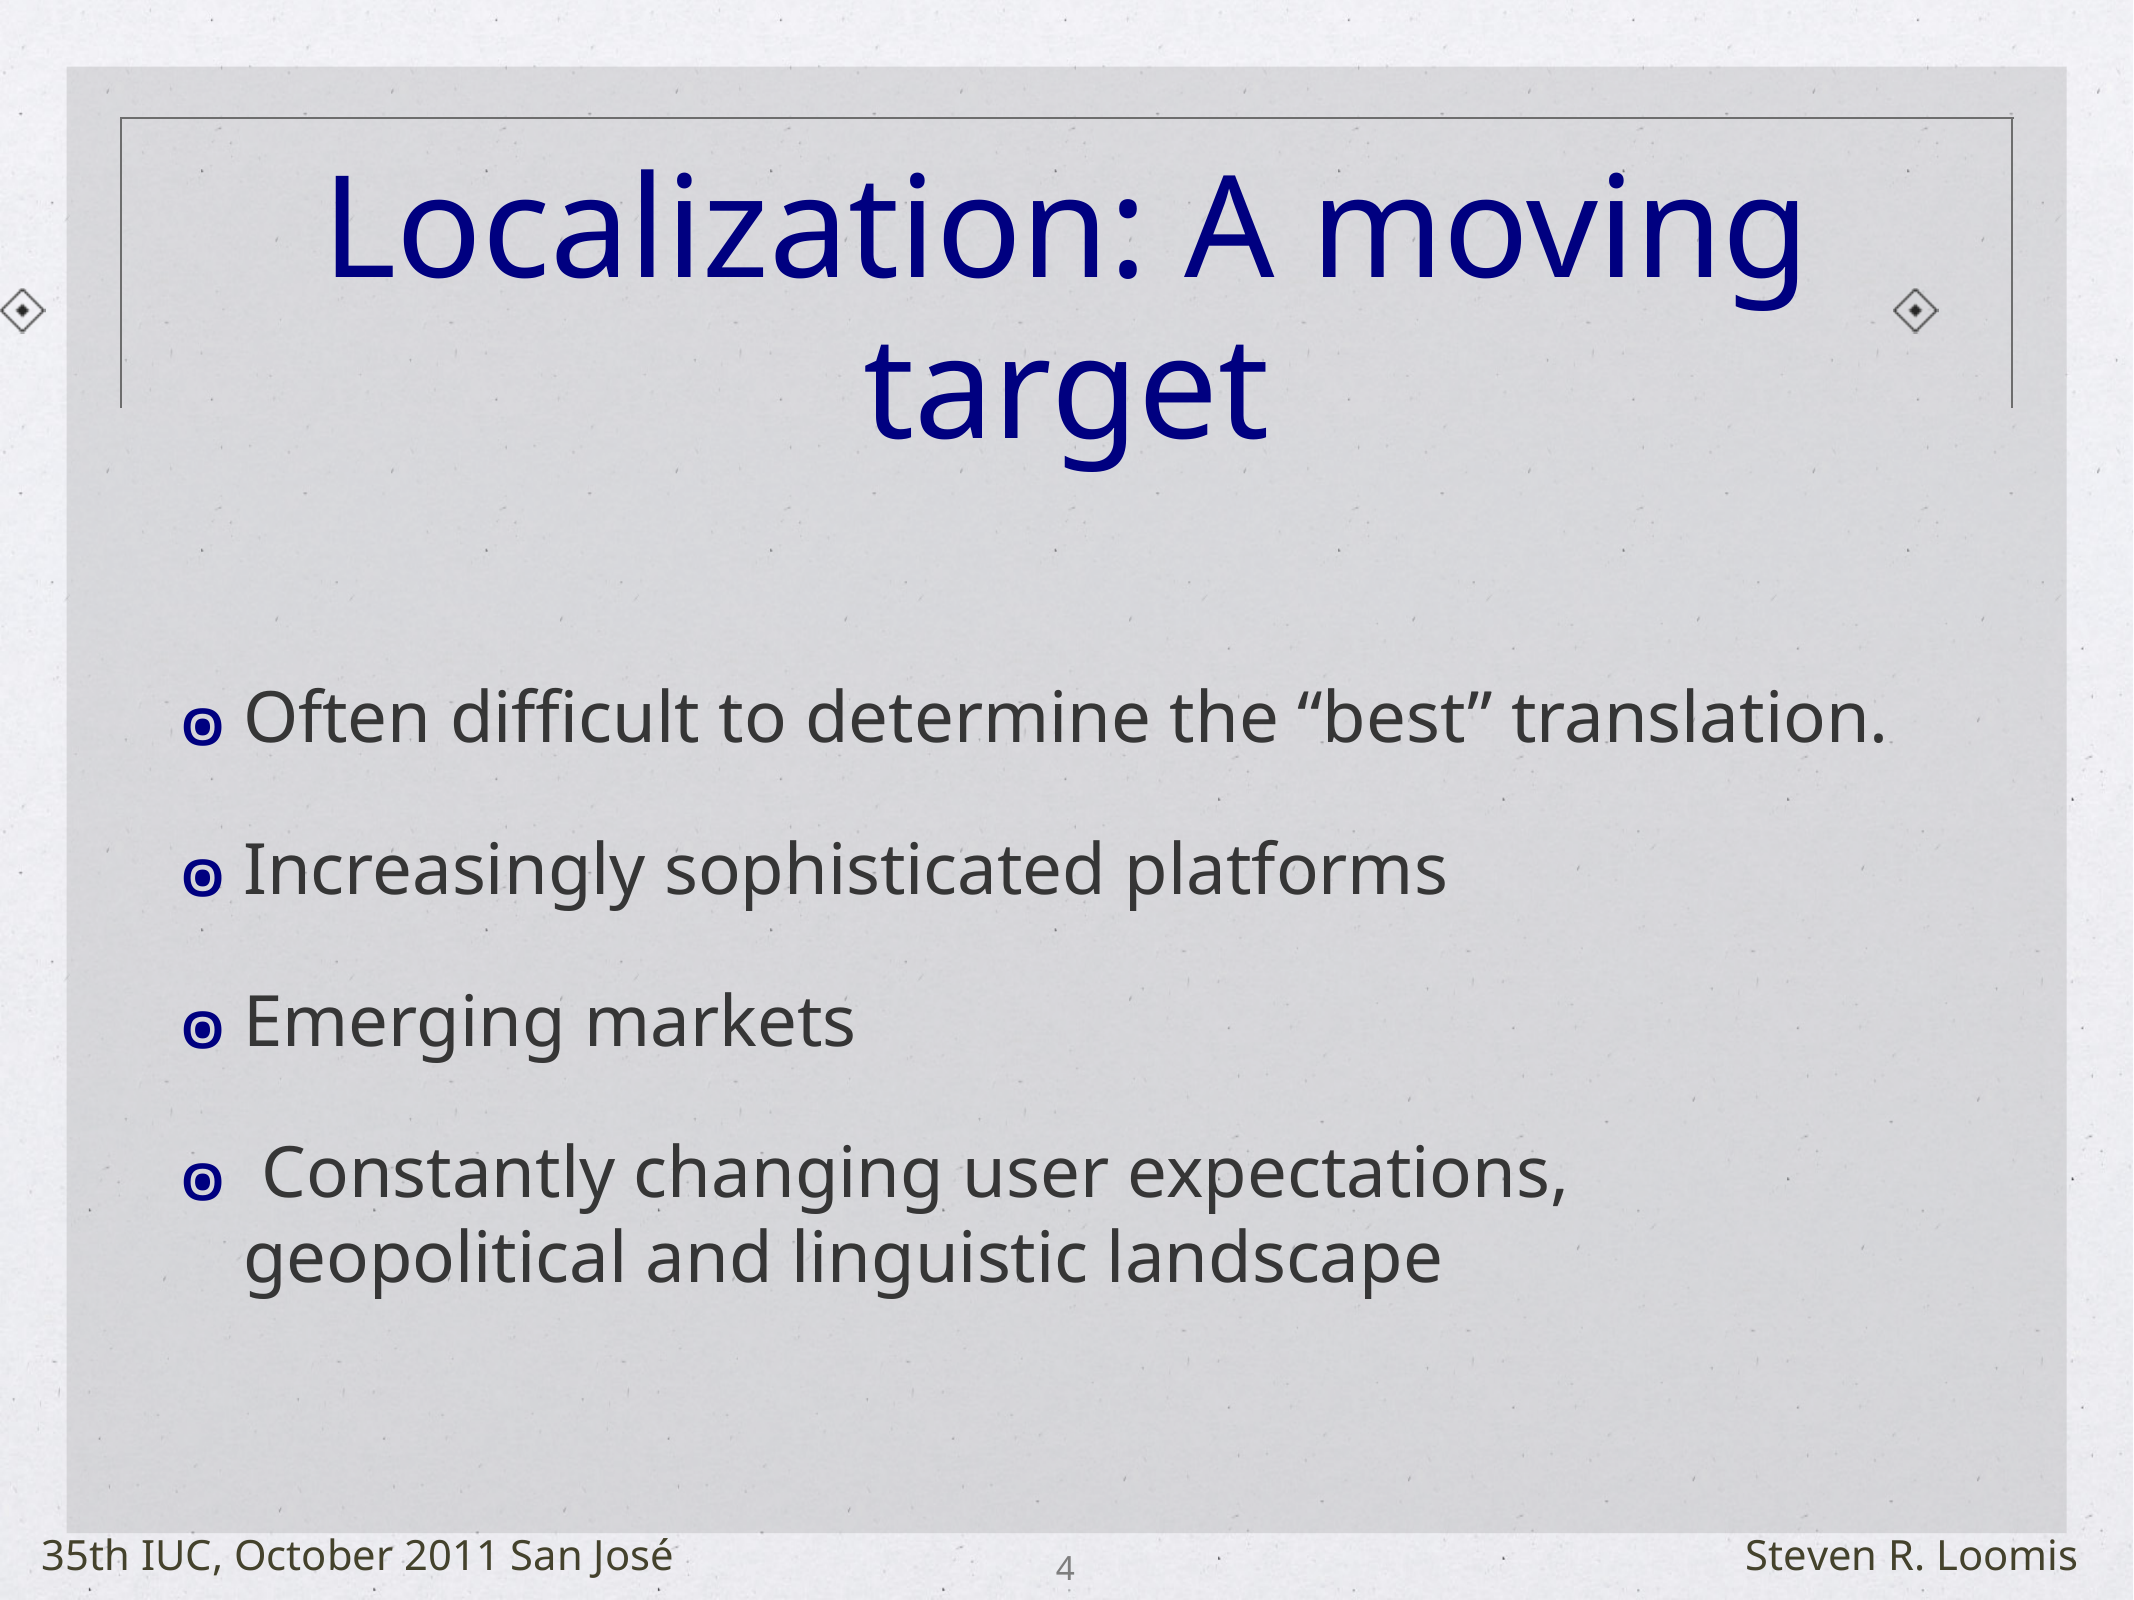

# Localization: A moving target
Often difficult to determine the “best” translation.
Increasingly sophisticated platforms
Emerging markets
 Constantly changing user expectations, geopolitical and linguistic landscape
4